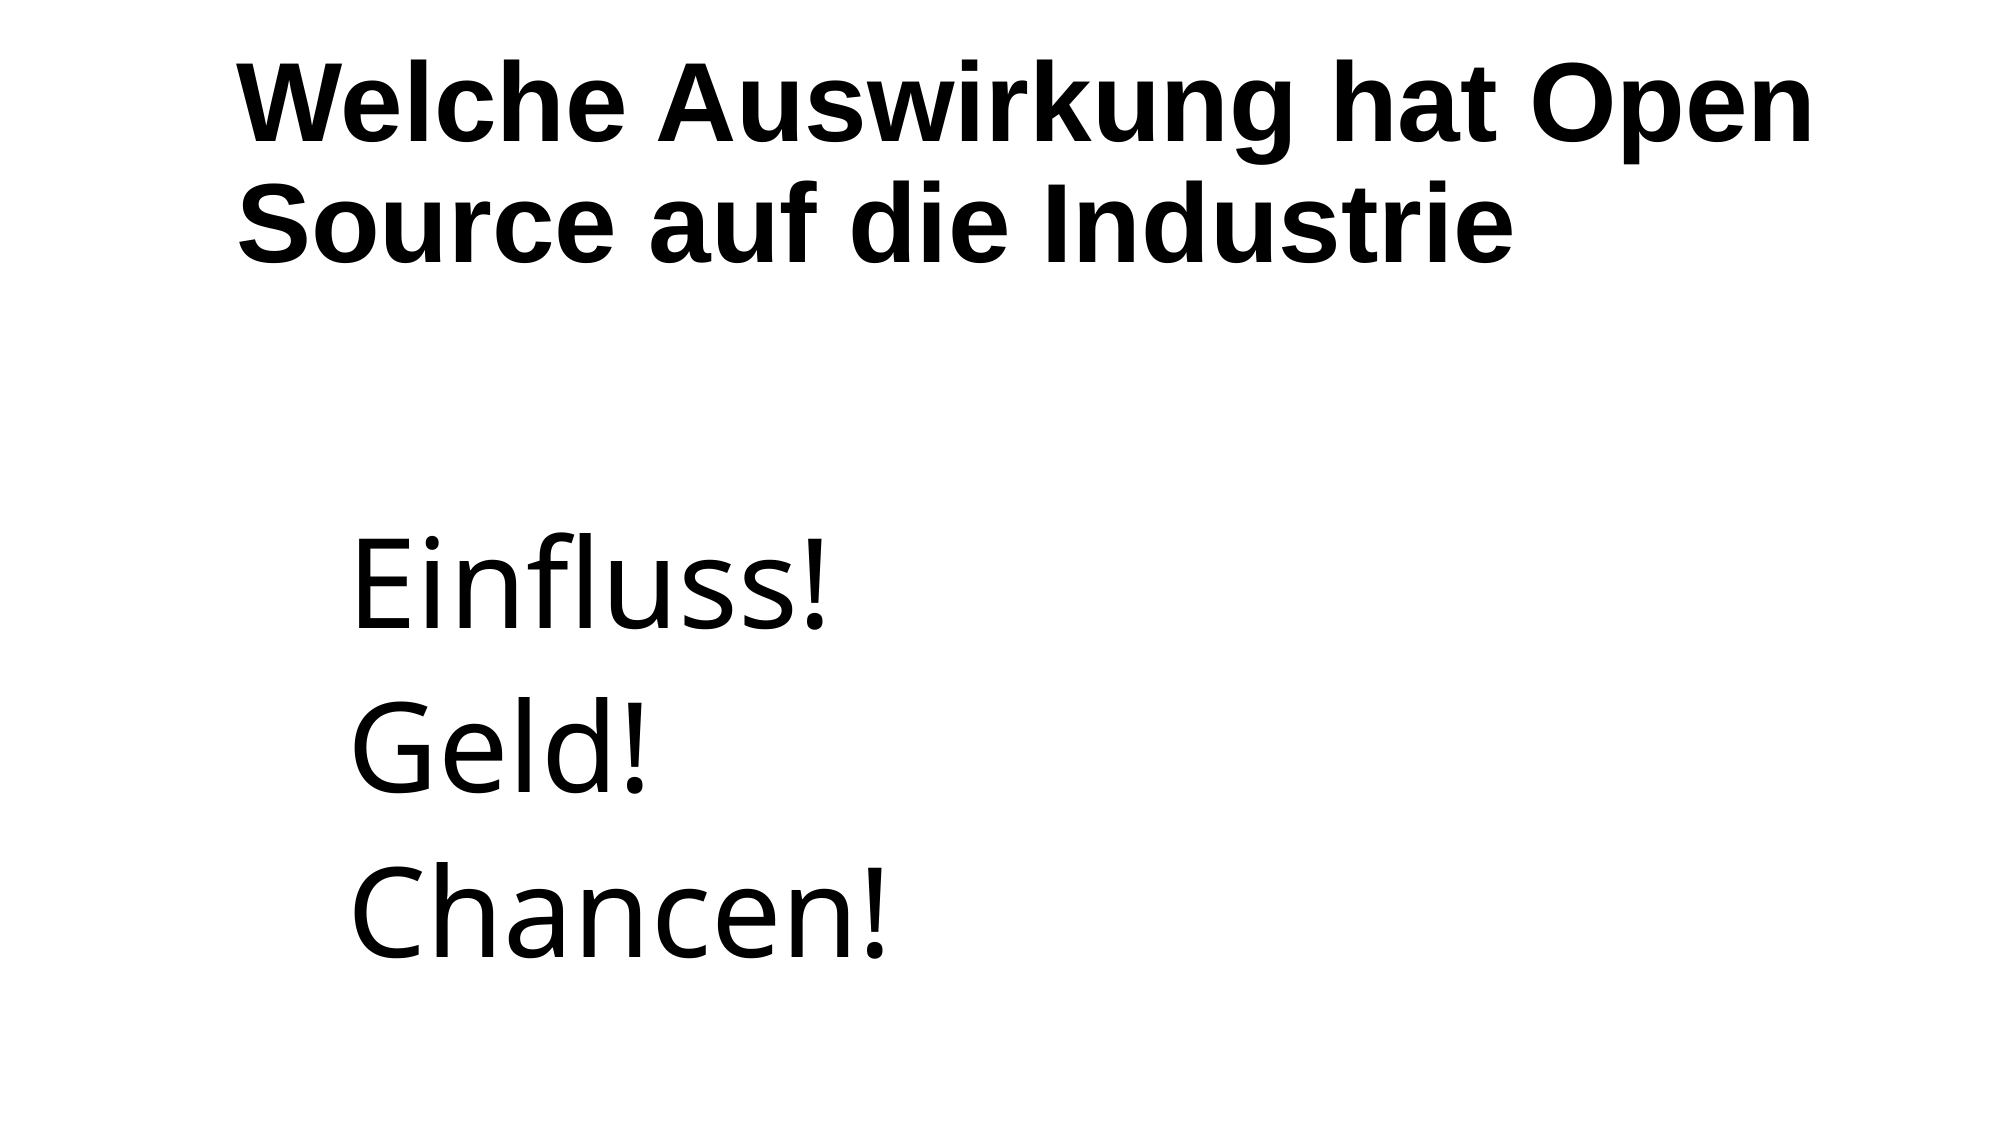

# Welche Auswirkung hat Open Source auf die Industrie
Einfluss!
Geld!
Chancen!